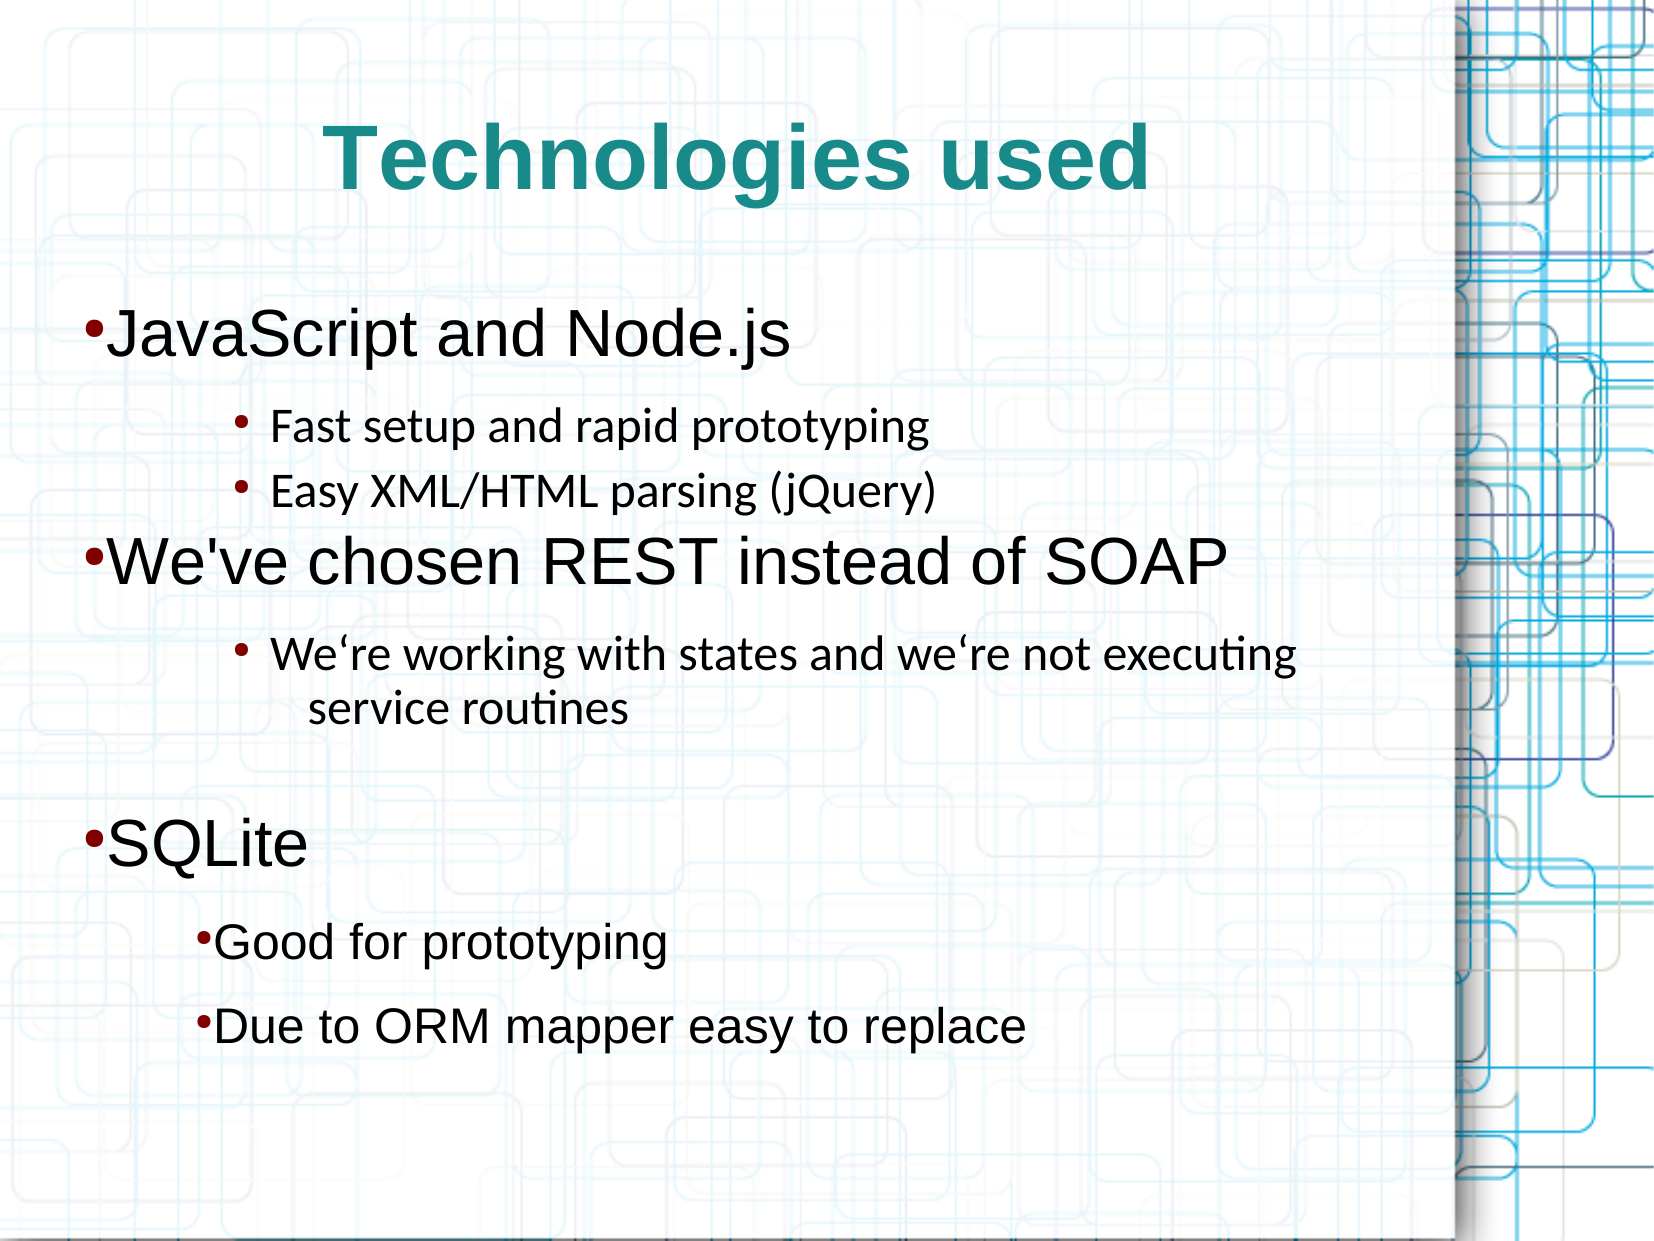

# Technologies used
JavaScript and Node.js
Fast setup and rapid prototyping
Easy XML/HTML parsing (jQuery)
We've chosen REST instead of SOAP
We‘re working with states and we‘re not executing service routines
SQLite
Good for prototyping
Due to ORM mapper easy to replace